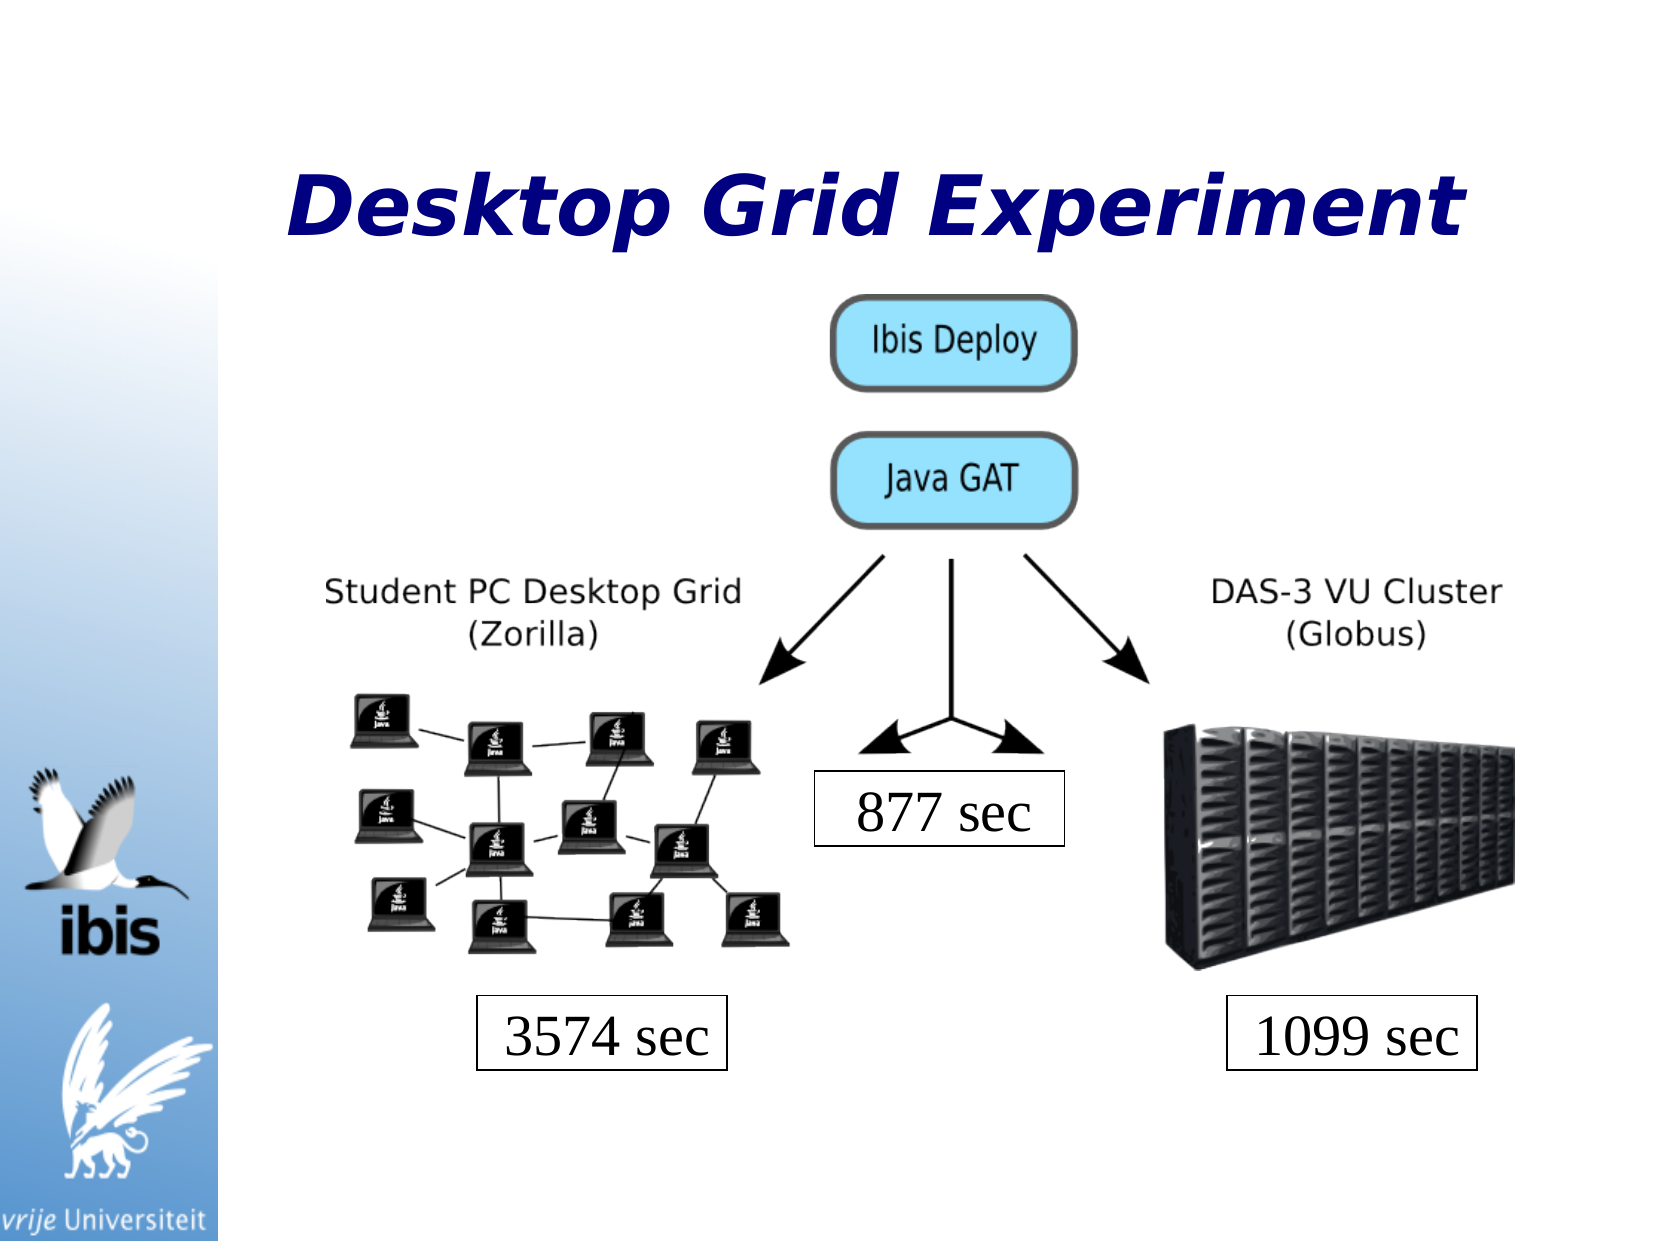

# Desktop Grid Experiment
 877 sec
3574 sec
1099 sec